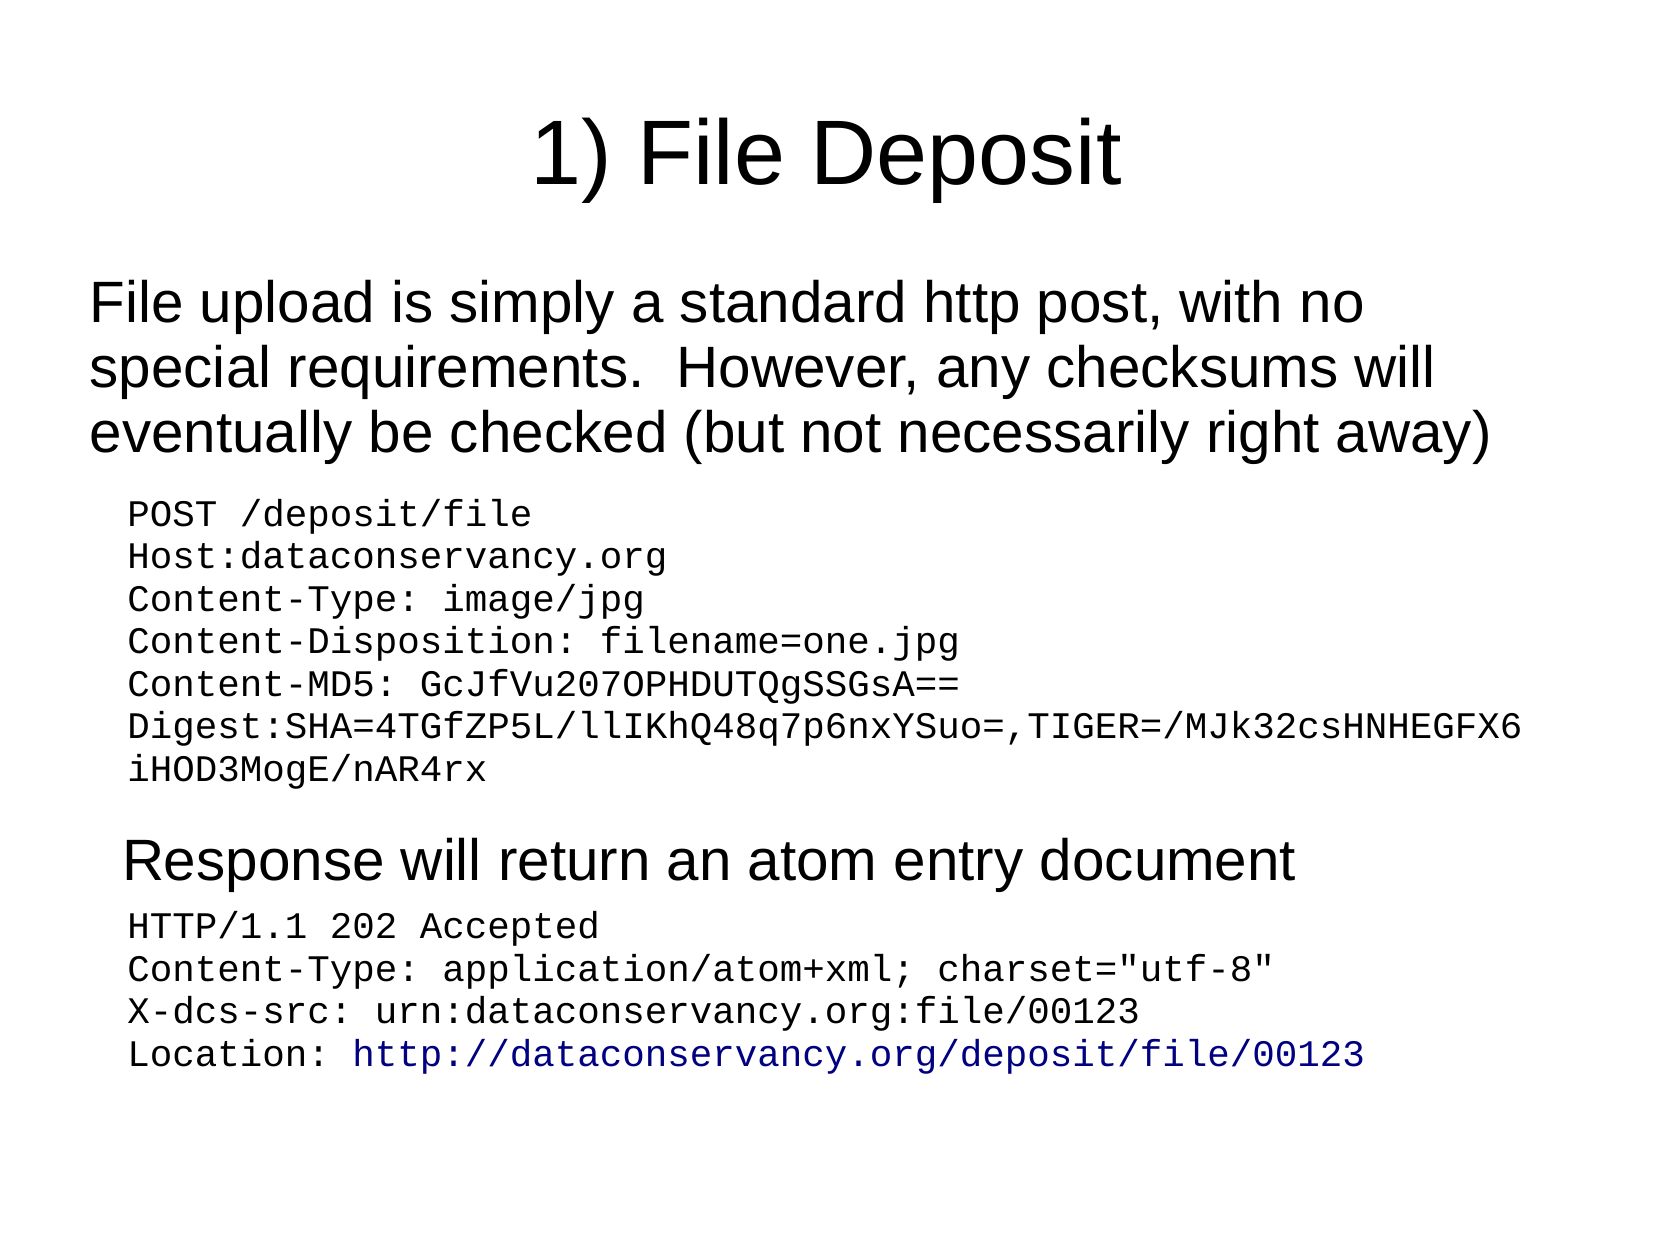

# 1) File Deposit
File upload is simply a standard http post, with no special requirements. However, any checksums will eventually be checked (but not necessarily right away)
POST /deposit/file
Host:dataconservancy.org
Content-Type: image/jpg
Content-Disposition: filename=one.jpg
Content-MD5: GcJfVu207OPHDUTQgSSGsA==
Digest:SHA=4TGfZP5L/llIKhQ48q7p6nxYSuo=,TIGER=/MJk32csHNHEGFX6
iHOD3MogE/nAR4rx
Response will return an atom entry document
HTTP/1.1 202 Accepted
Content-Type: application/atom+xml; charset="utf-8"
X-dcs-src: urn:dataconservancy.org:file/00123
Location: http://dataconservancy.org/deposit/file/00123